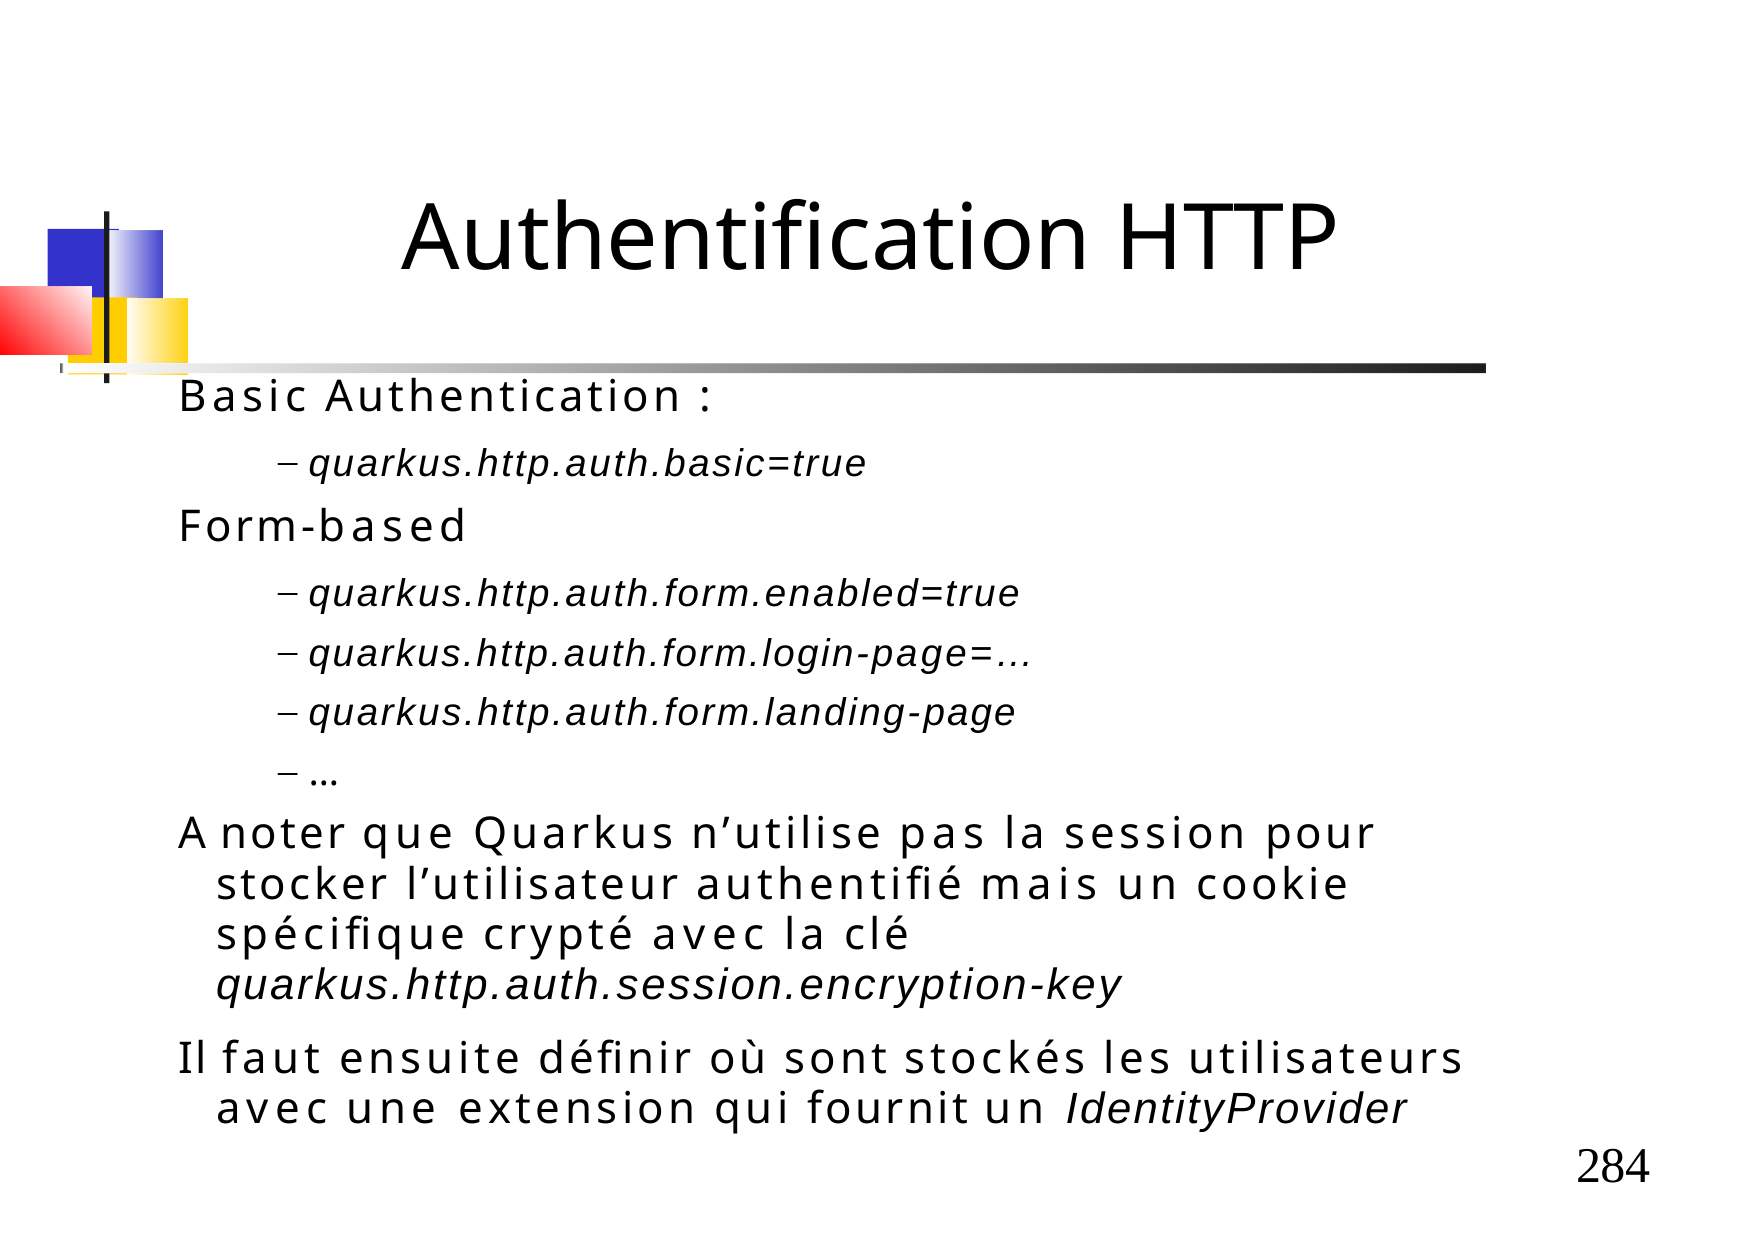

# Authentification HTTP
Basic Authentication :
quarkus.http.auth.basic=true
Form-based
quarkus.http.auth.form.enabled=true
quarkus.http.auth.form.login-page=…
quarkus.http.auth.form.landing-page
…
A noter que Quarkus n’utilise pas la session pour stocker l’utilisateur authentifié mais un cookie spécifique crypté avec la clé quarkus.http.auth.session.encryption-key
Il faut ensuite définir où sont stockés les utilisateurs avec une extension qui fournit un IdentityProvider
284